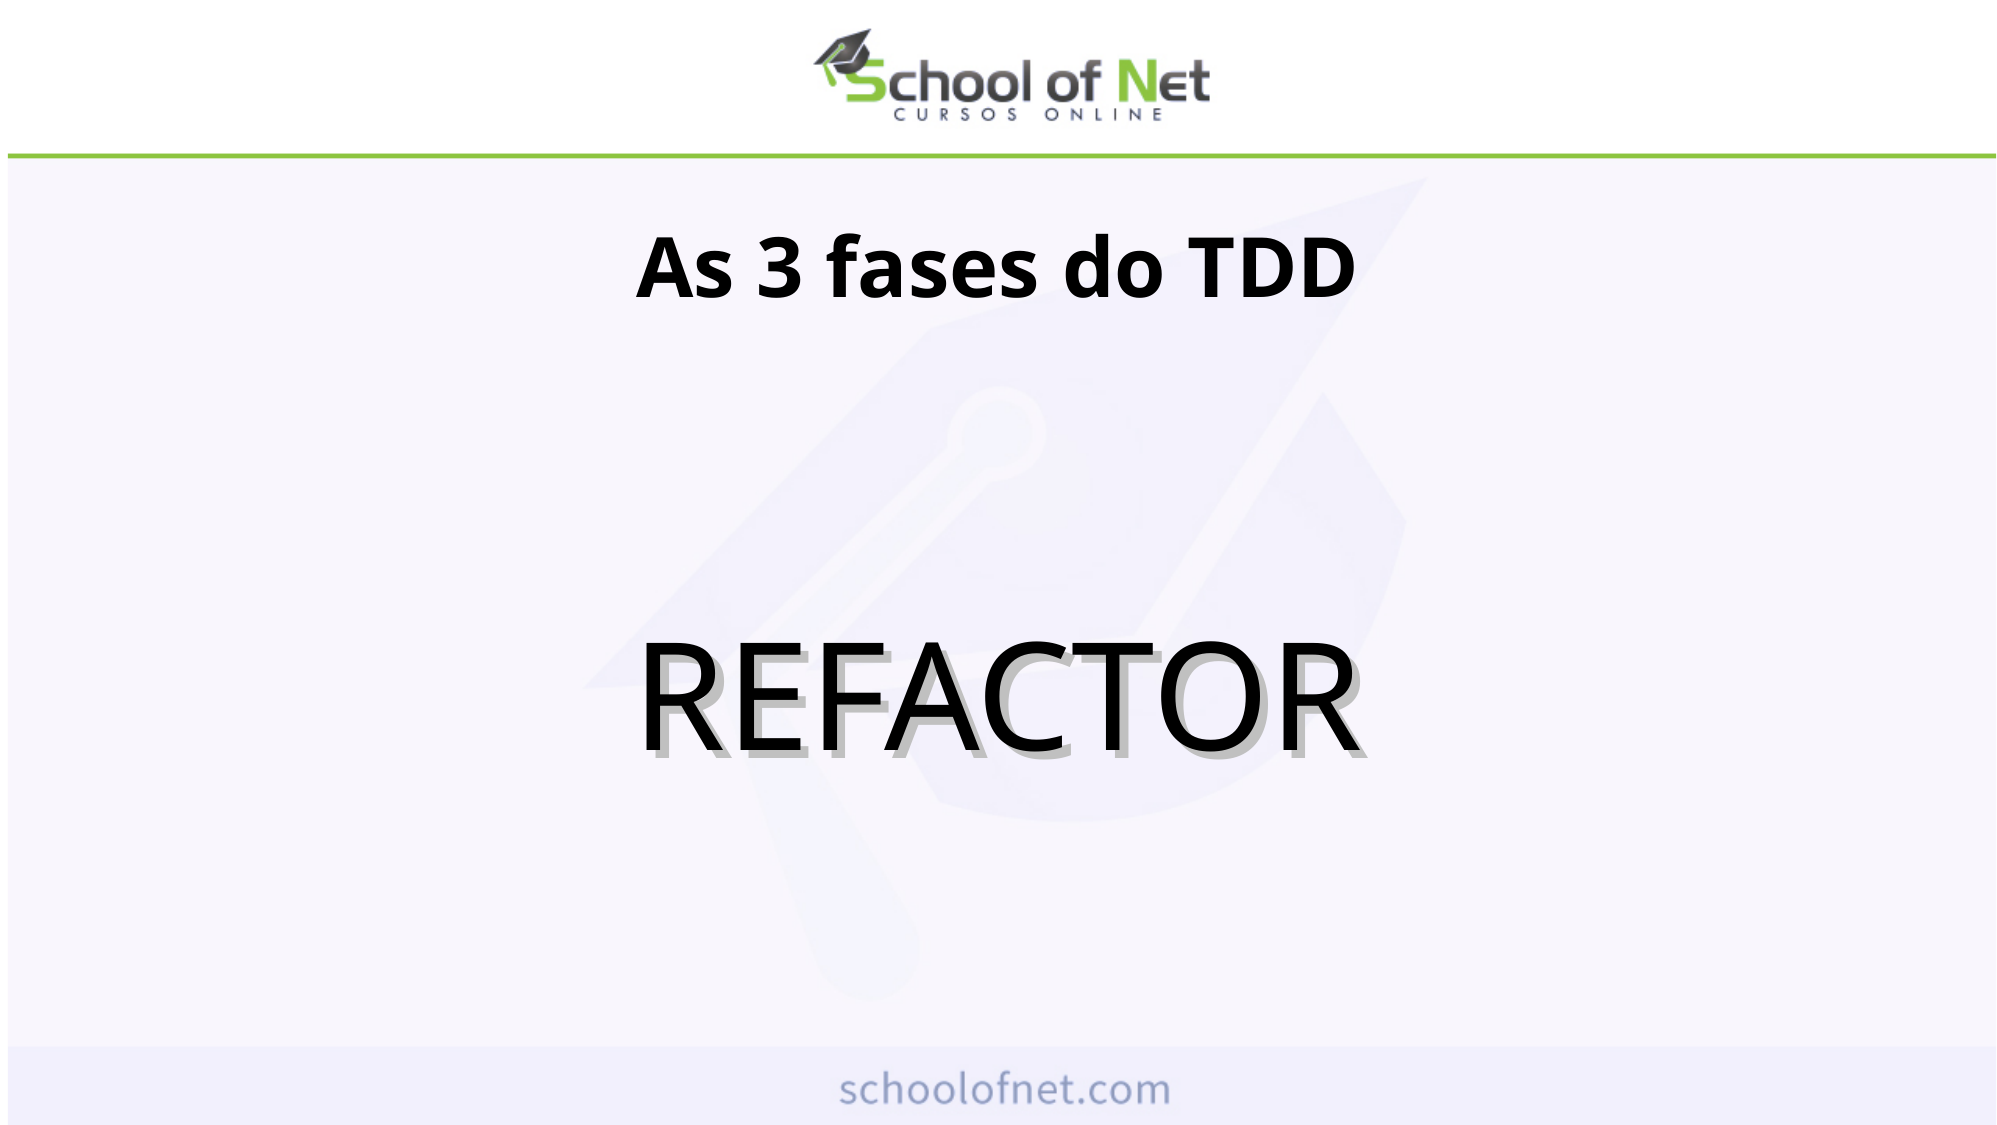

# As 3 fases do TDD
REFACTOR